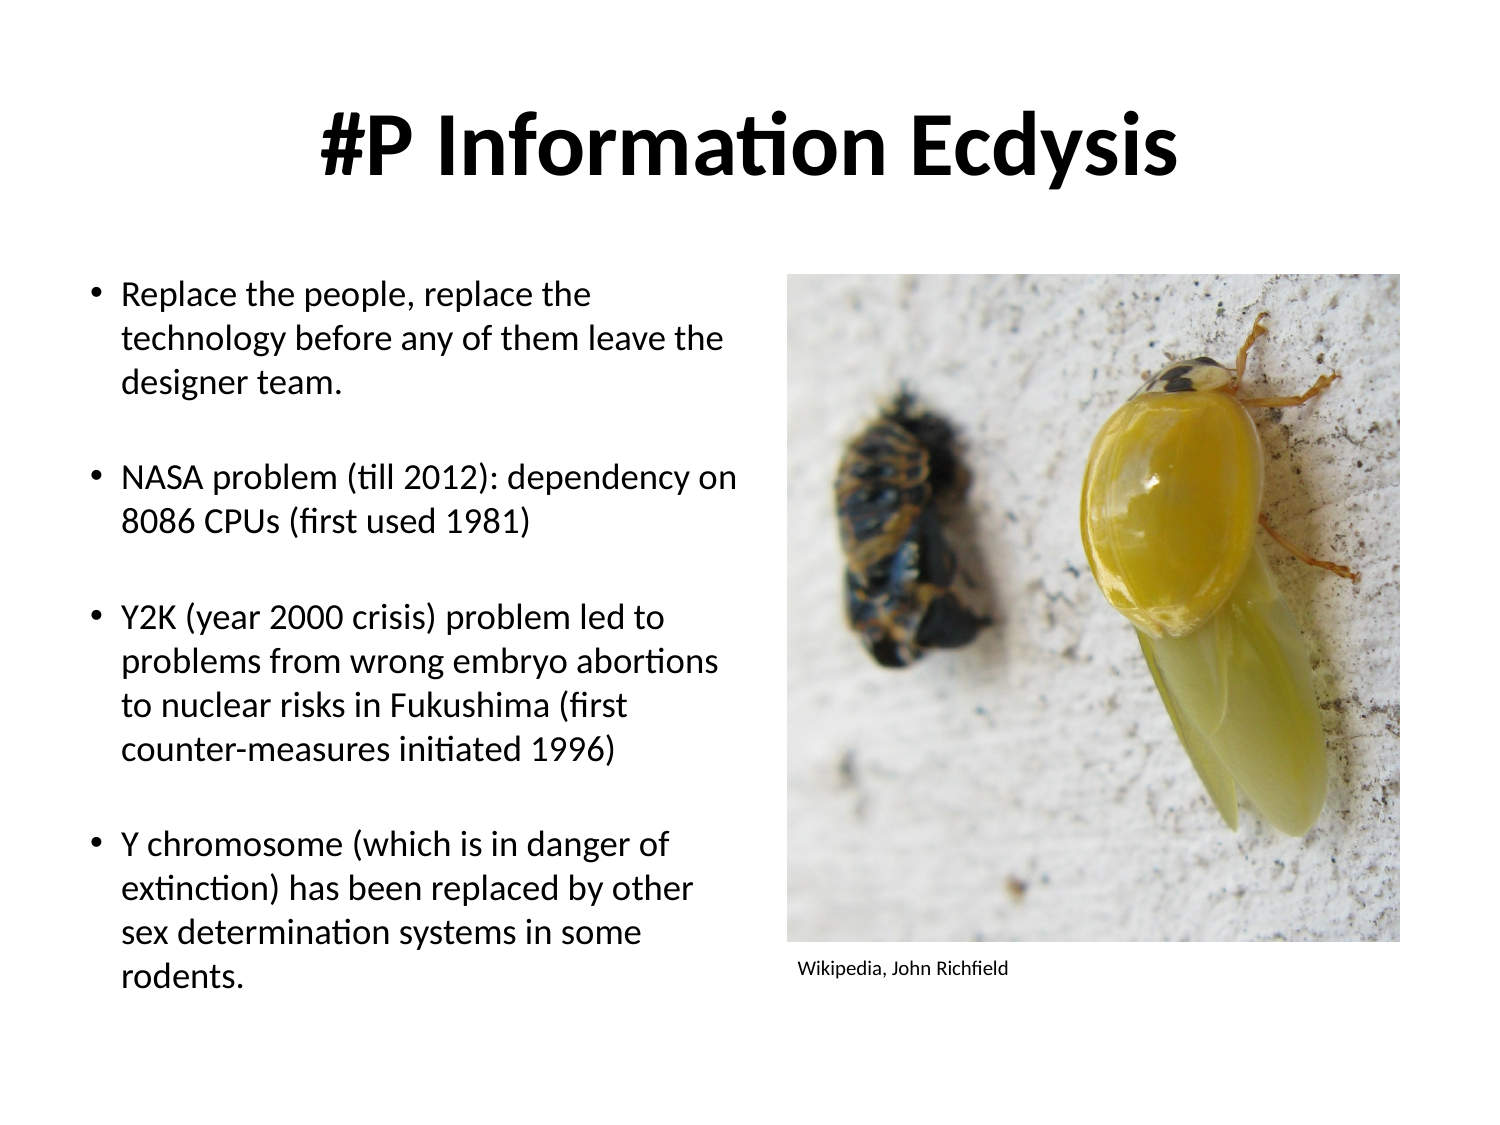

# #P Information Ecdysis
Replace the people, replace the technology before any of them leave the designer team.
NASA problem (till 2012): dependency on 8086 CPUs (first used 1981)
Y2K (year 2000 crisis) problem led to problems from wrong embryo abortions to nuclear risks in Fukushima (first counter-measures initiated 1996)
Y chromosome (which is in danger of extinction) has been replaced by other sex determination systems in some rodents.
Wikipedia, John Richfield